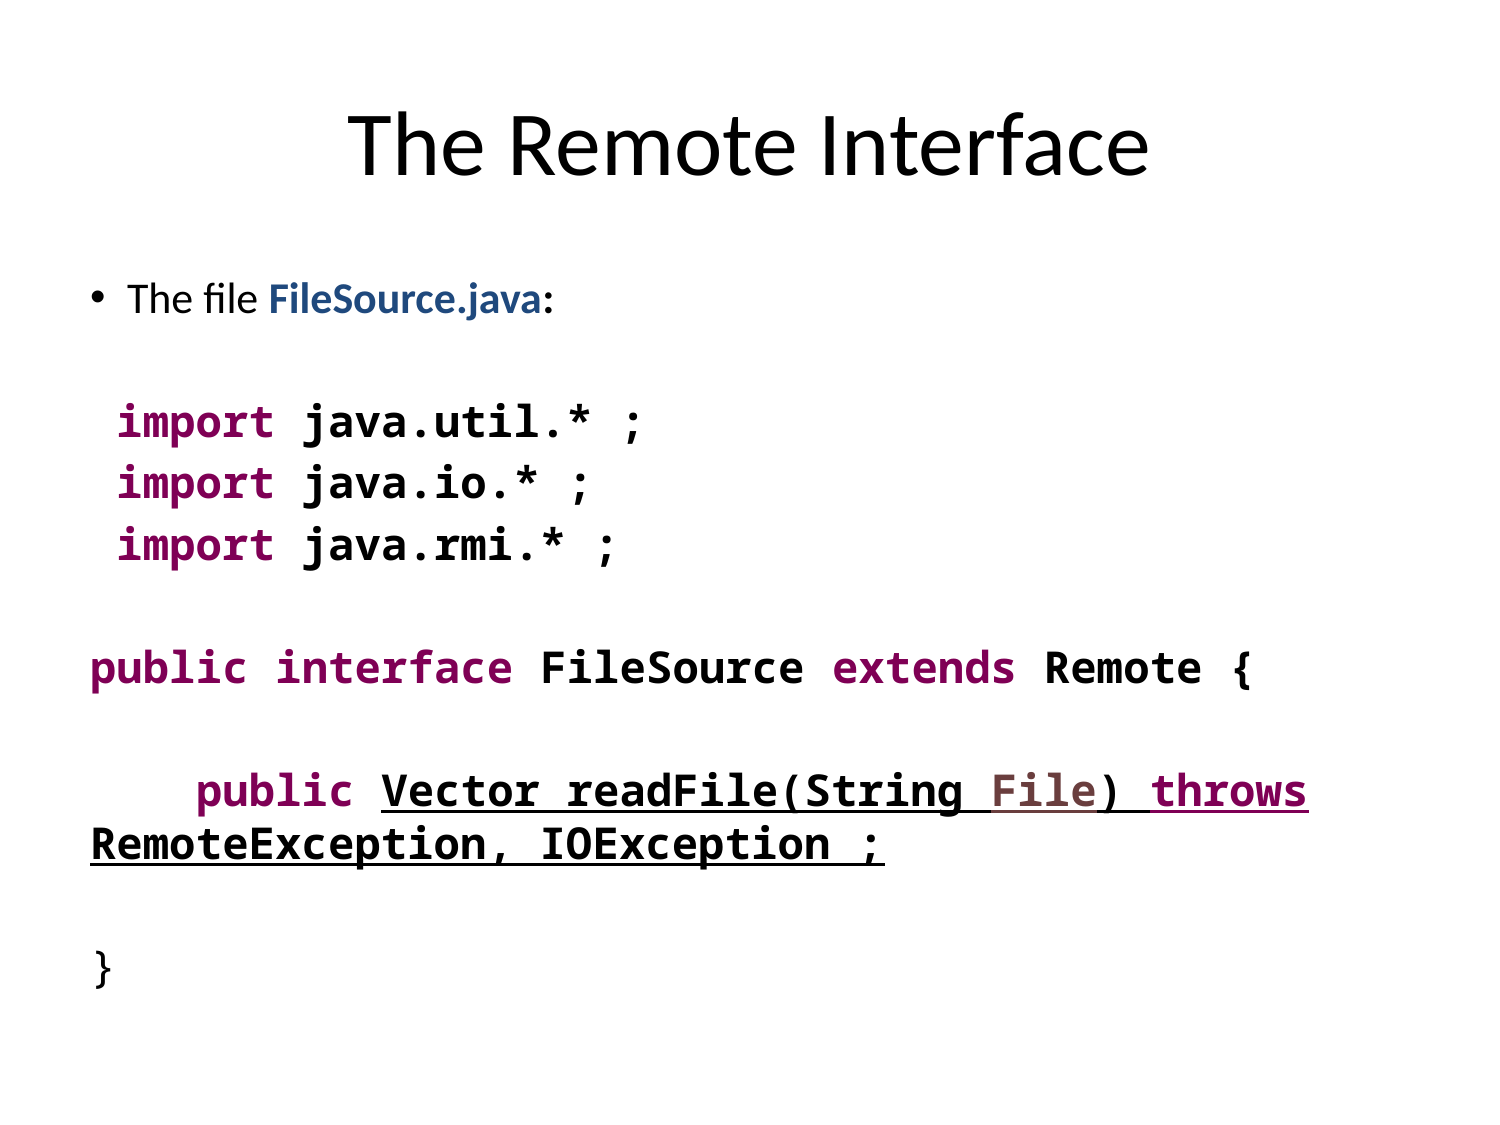

# The Remote Interface
The file FileSource.java:
 import java.util.* ;
 import java.io.* ;
 import java.rmi.* ;
public interface FileSource extends Remote {
 public Vector readFile(String File) throws RemoteException, IOException ;
}